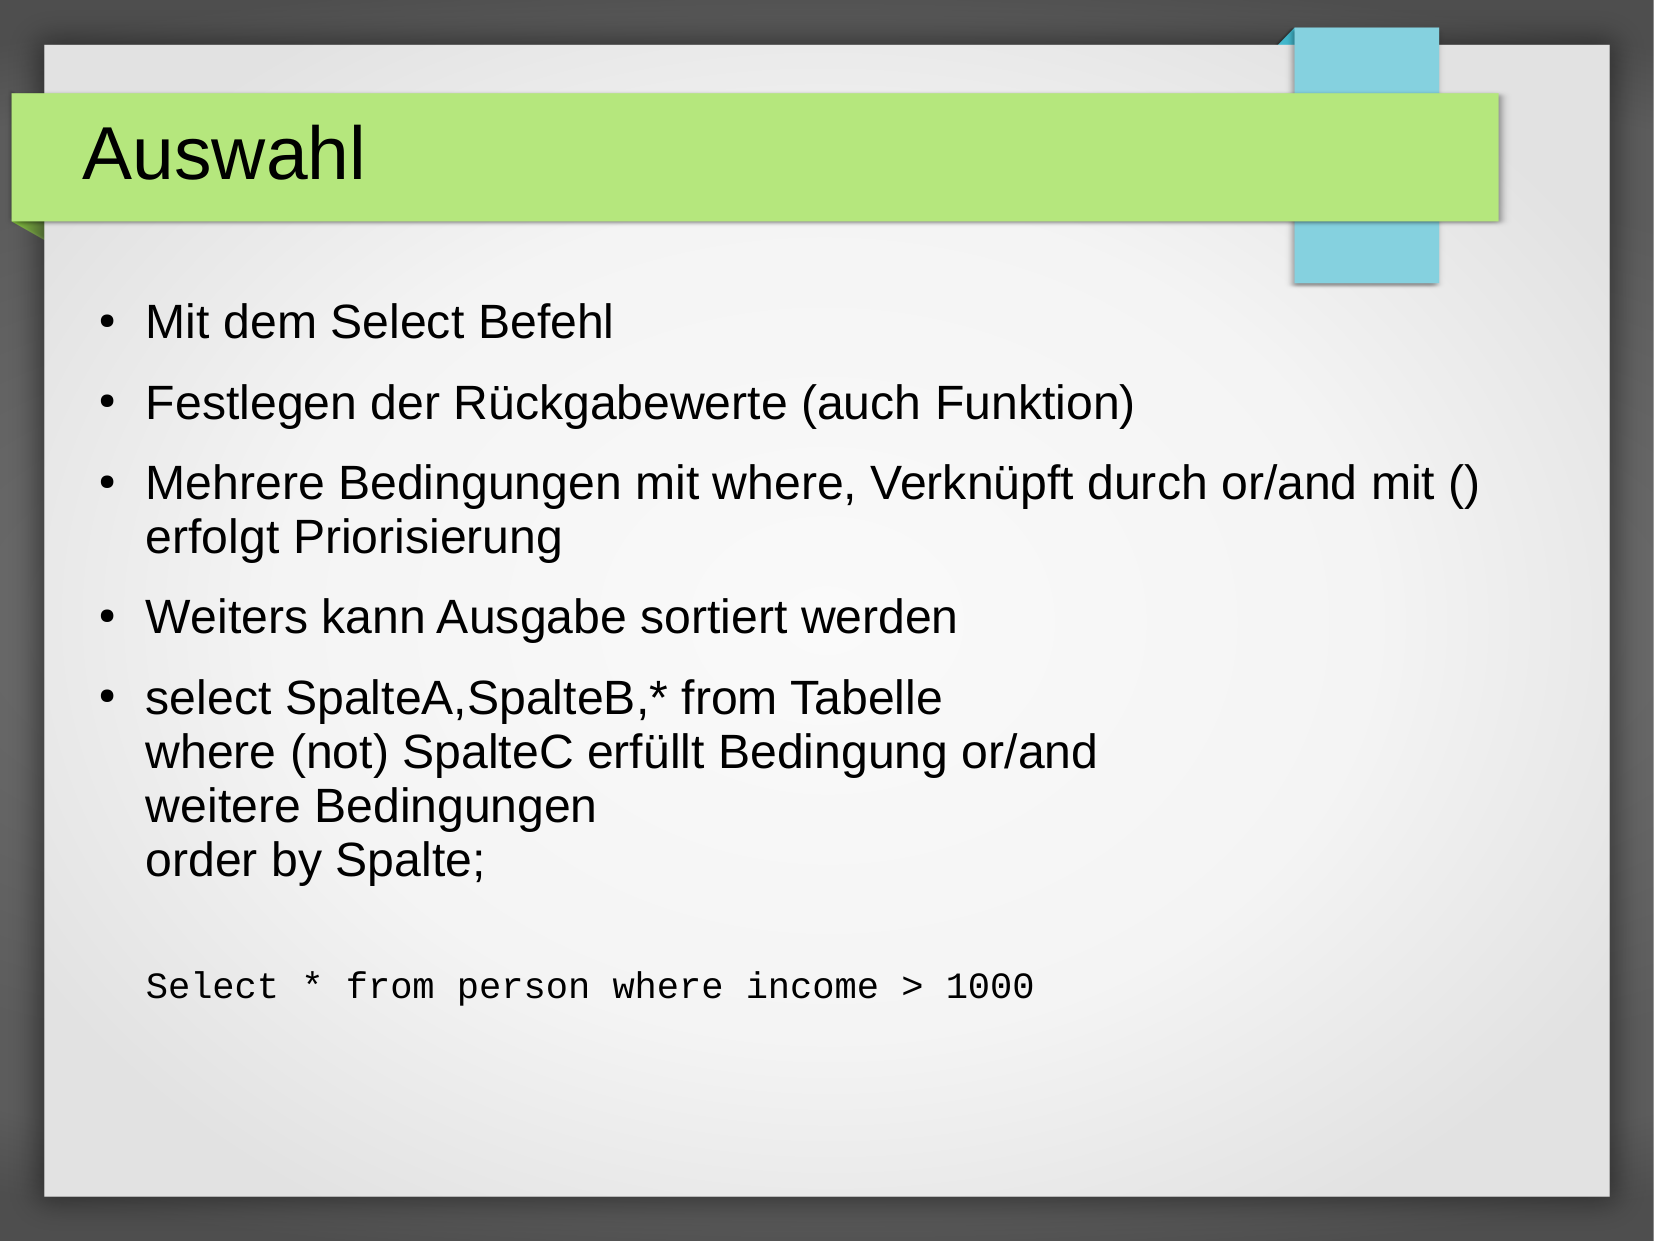

# Auswahl
Mit dem Select Befehl
Festlegen der Rückgabewerte (auch Funktion)
Mehrere Bedingungen mit where, Verknüpft durch or/and mit () erfolgt Priorisierung
Weiters kann Ausgabe sortiert werden
select SpalteA,SpalteB,* from Tabelle
where (not) SpalteC erfüllt Bedingung or/and
weitere Bedingungen
order by Spalte;
Select * from person where income > 1000